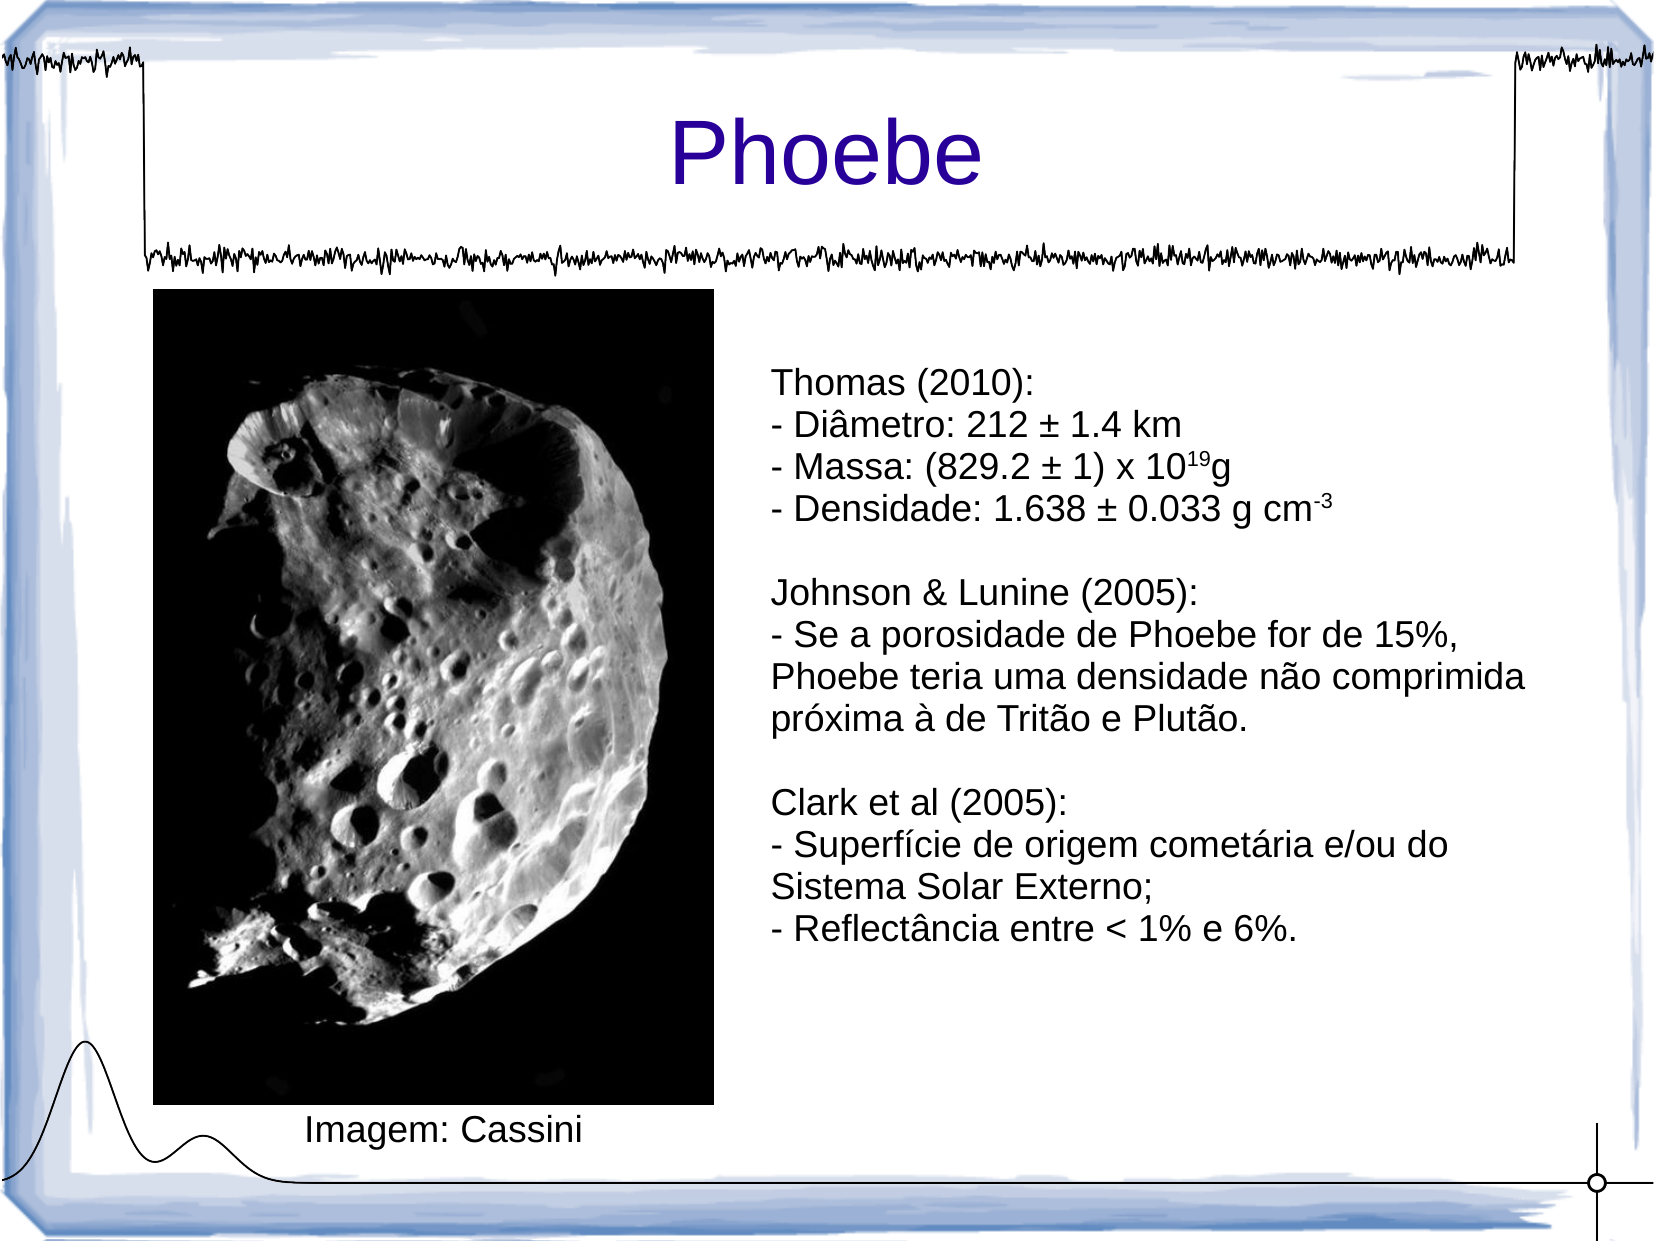

# Phoebe
Thomas (2010):
- Diâmetro: 212 ± 1.4 km
- Massa: (829.2 ± 1) x 1019g
- Densidade: 1.638 ± 0.033 g cm-3
Johnson & Lunine (2005):
- Se a porosidade de Phoebe for de 15%, Phoebe teria uma densidade não comprimida próxima à de Tritão e Plutão.
Clark et al (2005):
- Superfície de origem cometária e/ou do Sistema Solar Externo;
- Reflectância entre < 1% e 6%.
Imagem: Cassini